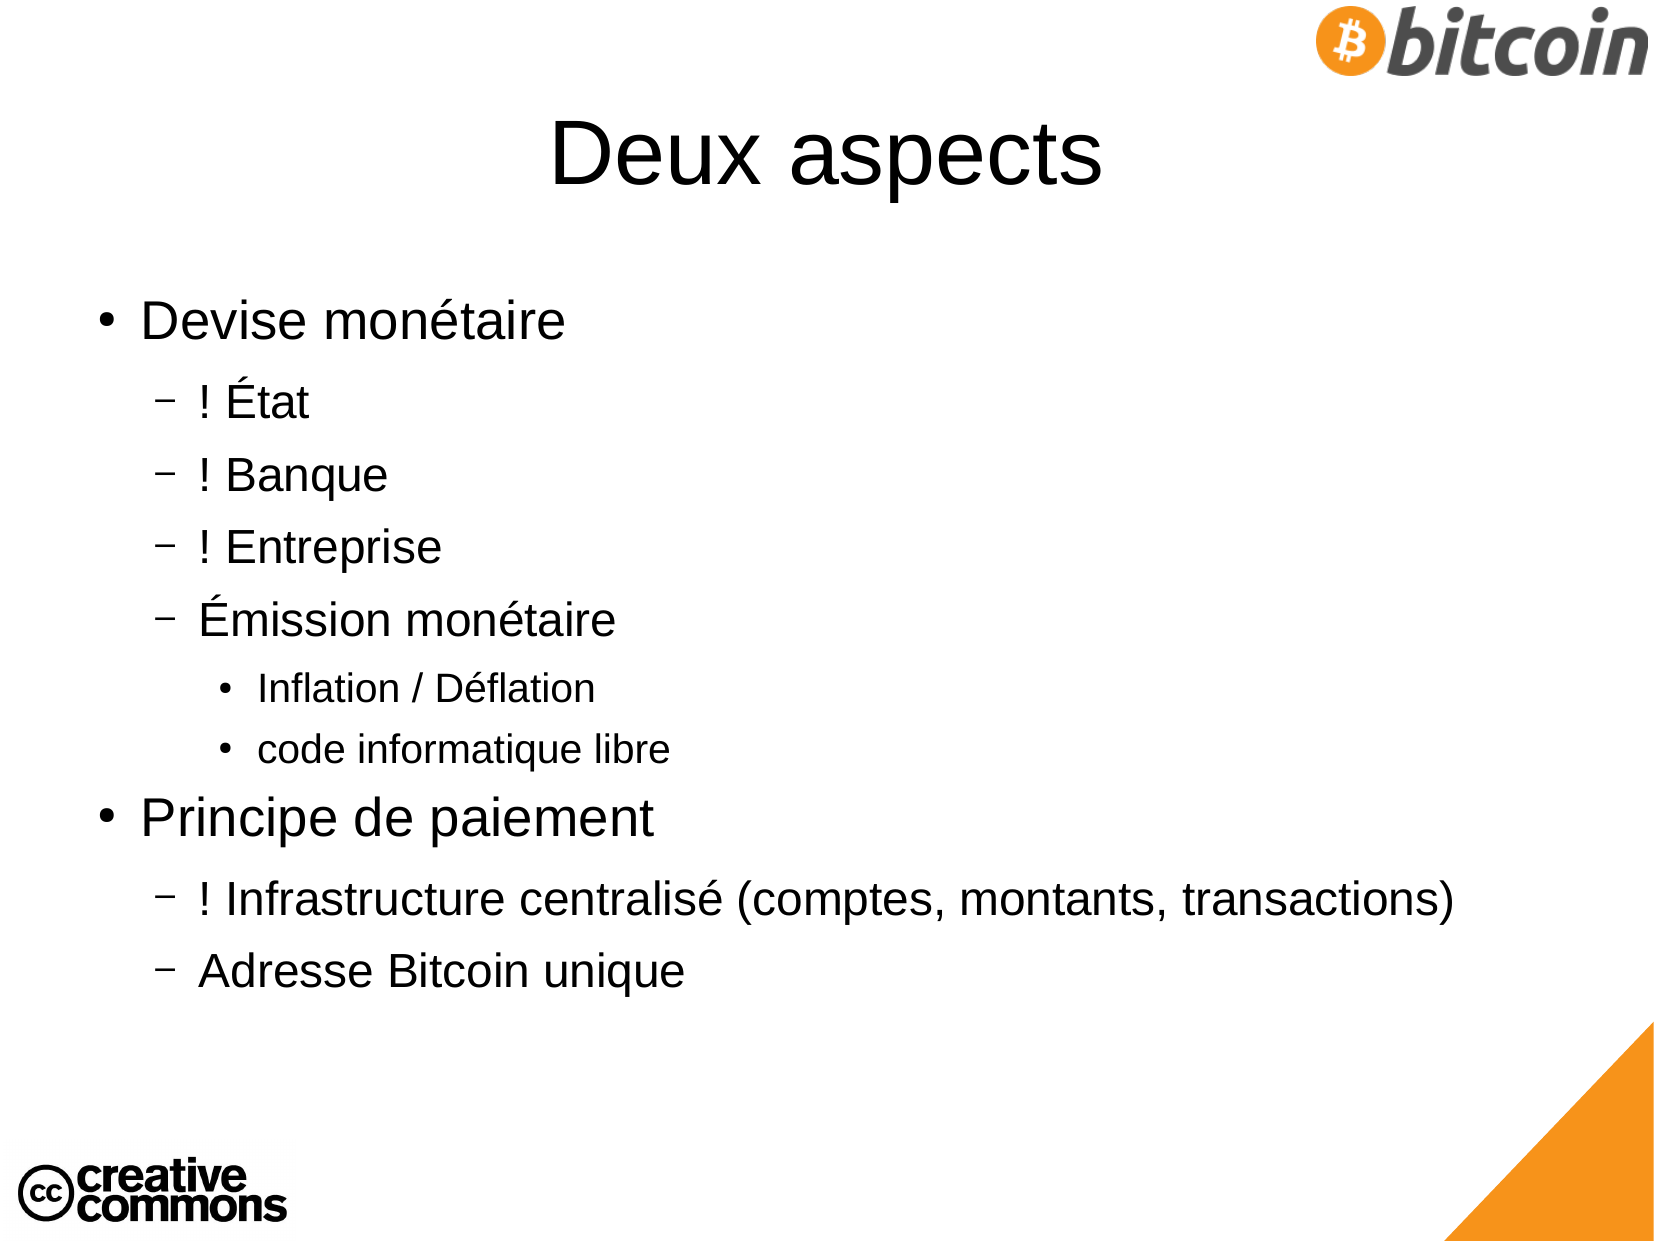

# Deux aspects
Devise monétaire
! État
! Banque
! Entreprise
Émission monétaire
Inflation / Déflation
code informatique libre
Principe de paiement
! Infrastructure centralisé (comptes, montants, transactions)
Adresse Bitcoin unique